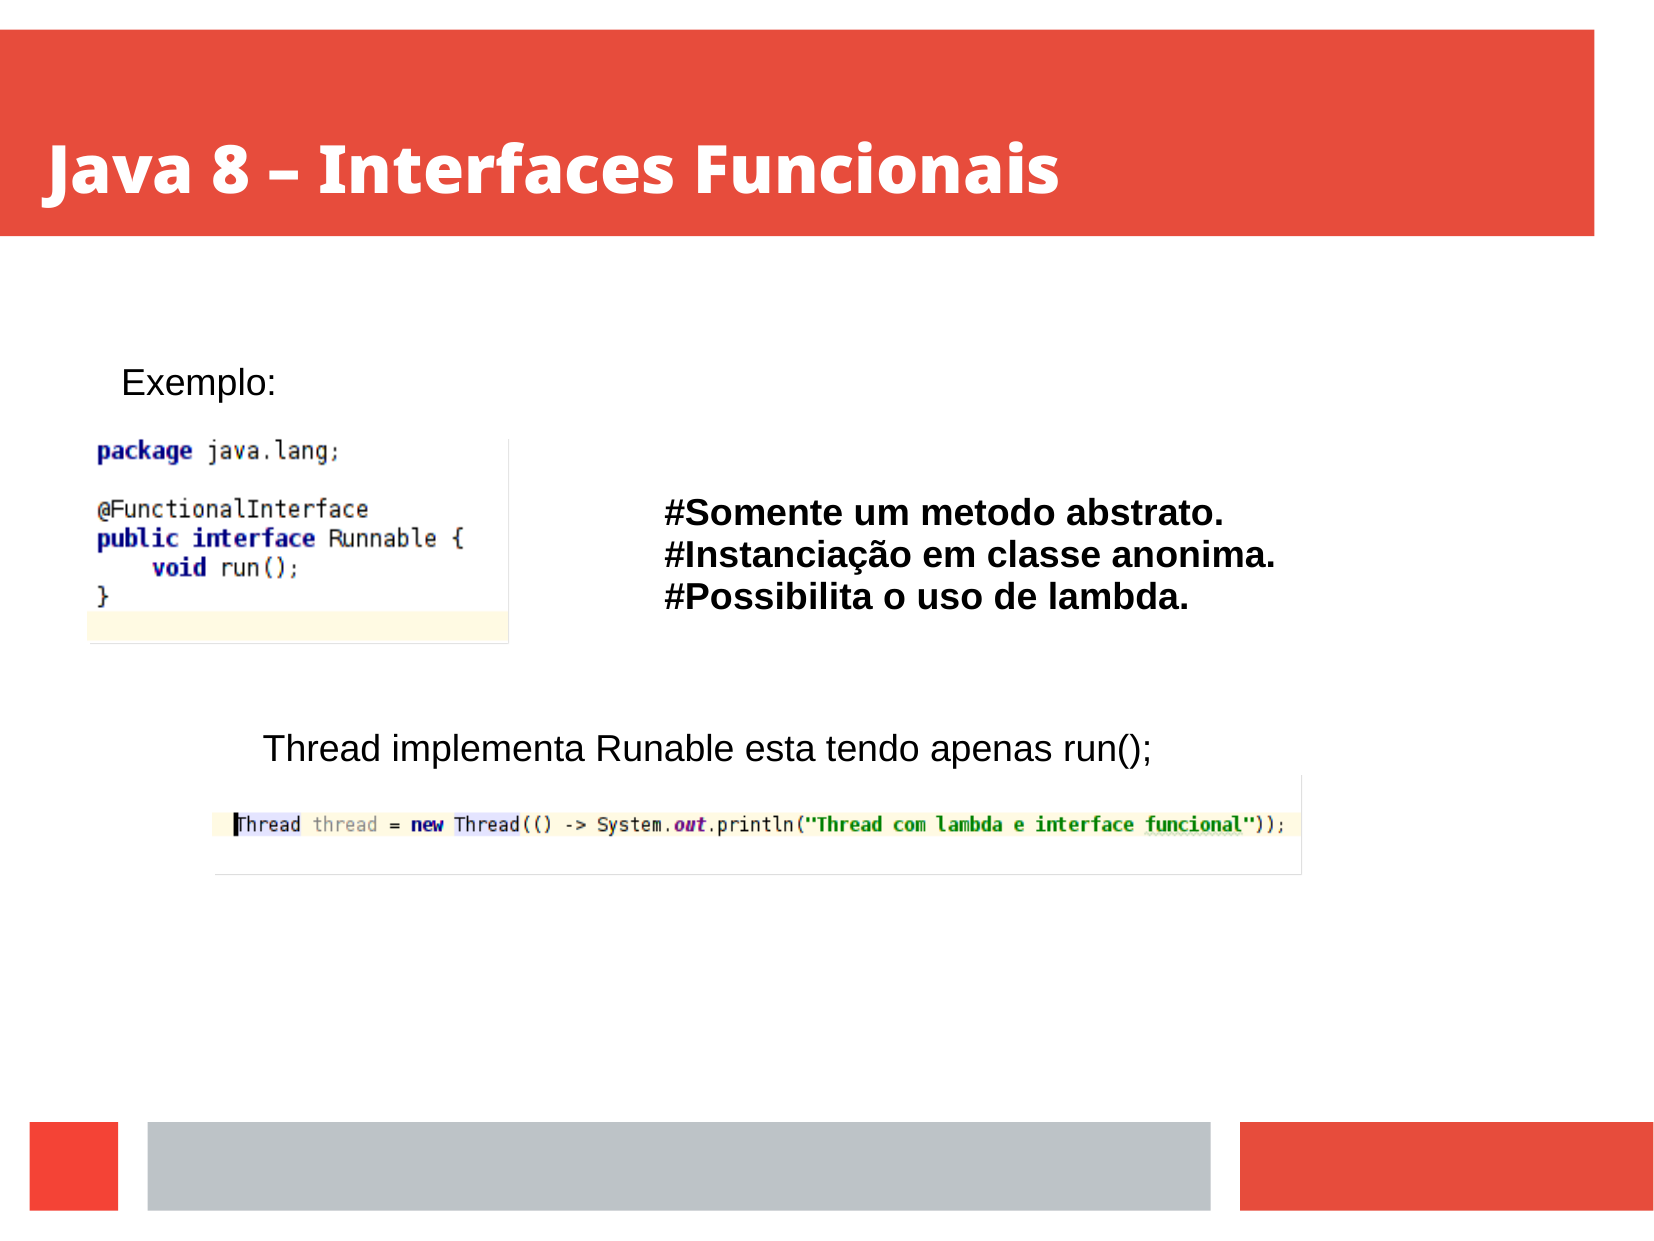

# Java 8 – Interfaces Funcionais
Exemplo:
#Somente um metodo abstrato.
#Instanciação em classe anonima.
#Possibilita o uso de lambda.
Thread implementa Runable esta tendo apenas run();